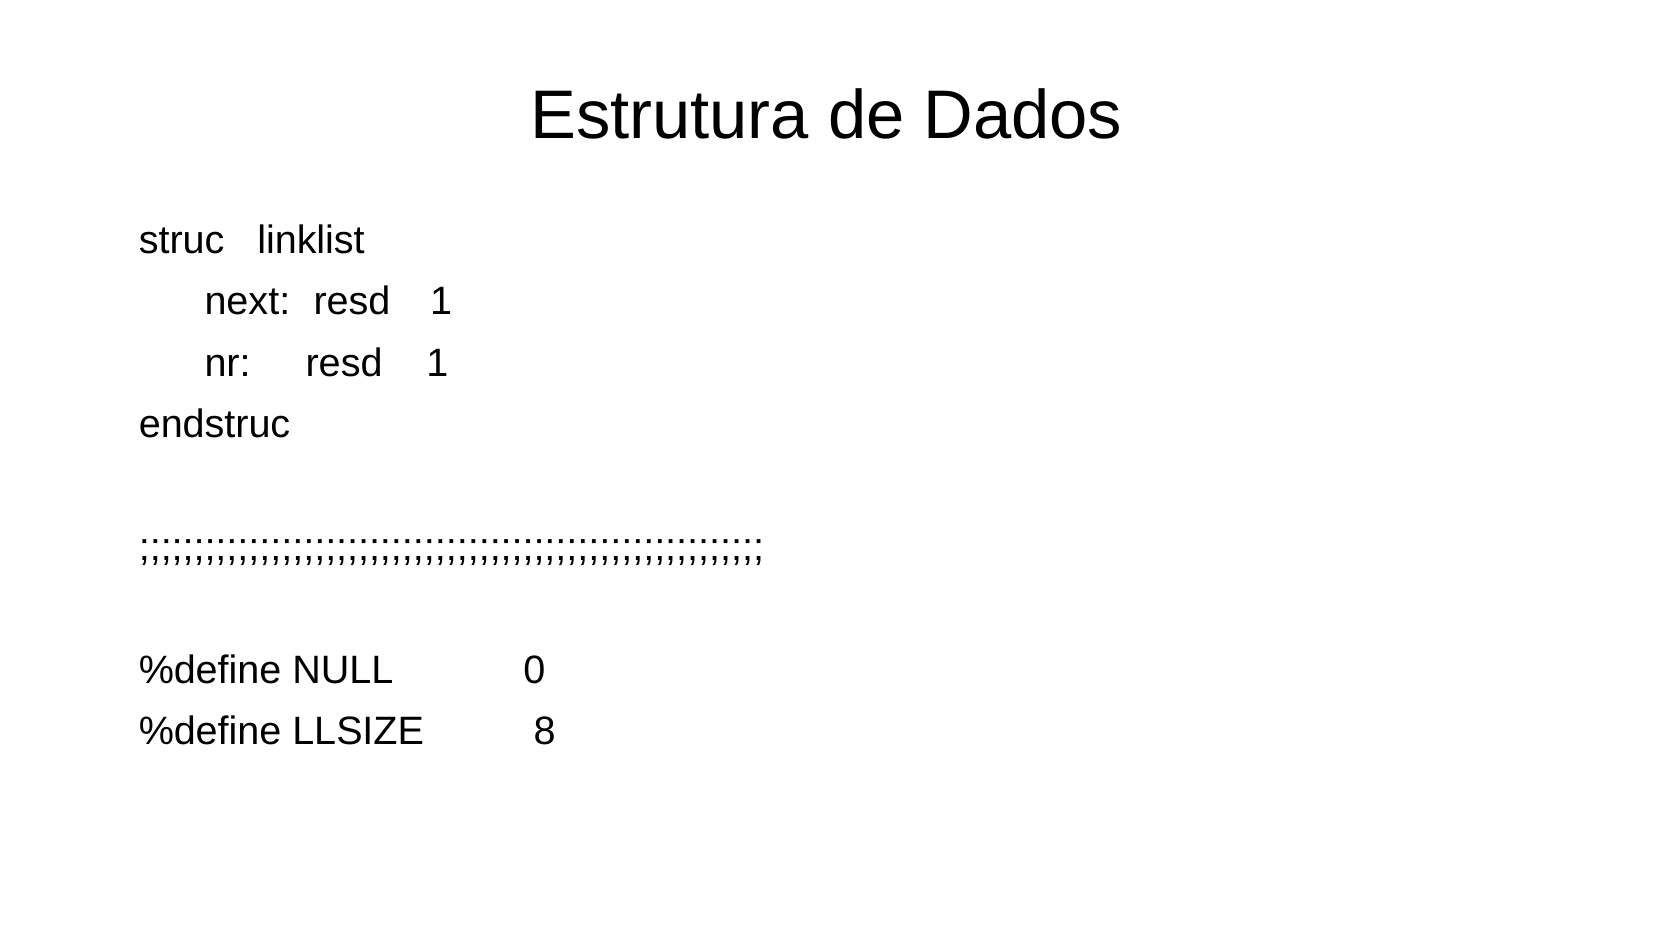

# Estrutura de Dados
struc linklist
 next:	resd	1
 nr: resd 1
endstruc
;;;;;;;;;;;;;;;;;;;;;;;;;;;;;;;;;;;;;;;;;;;;;;;;;;;;;;;;;
%define NULL 0
%define LLSIZE 8